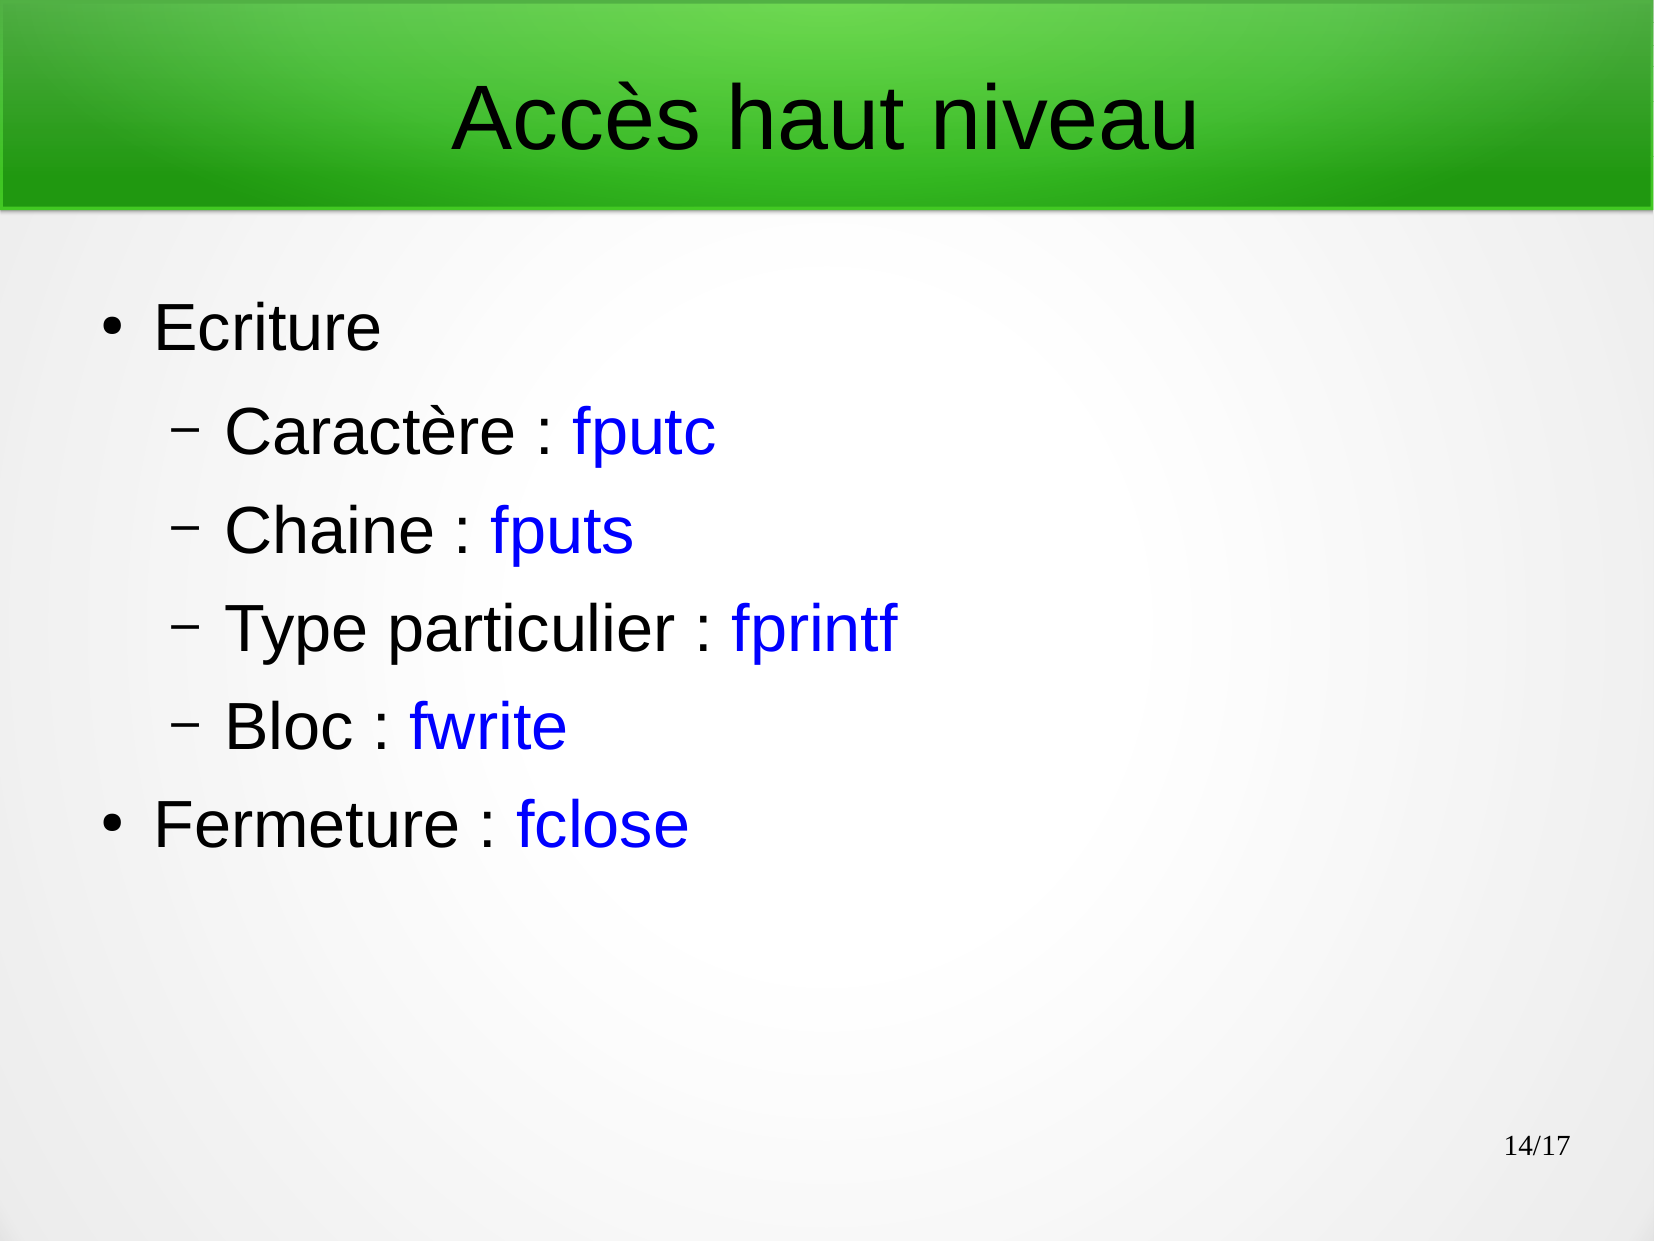

# Accès haut niveau
Ecriture
Caractère : fputc
Chaine : fputs
Type particulier : fprintf
Bloc : fwrite
Fermeture : fclose
14